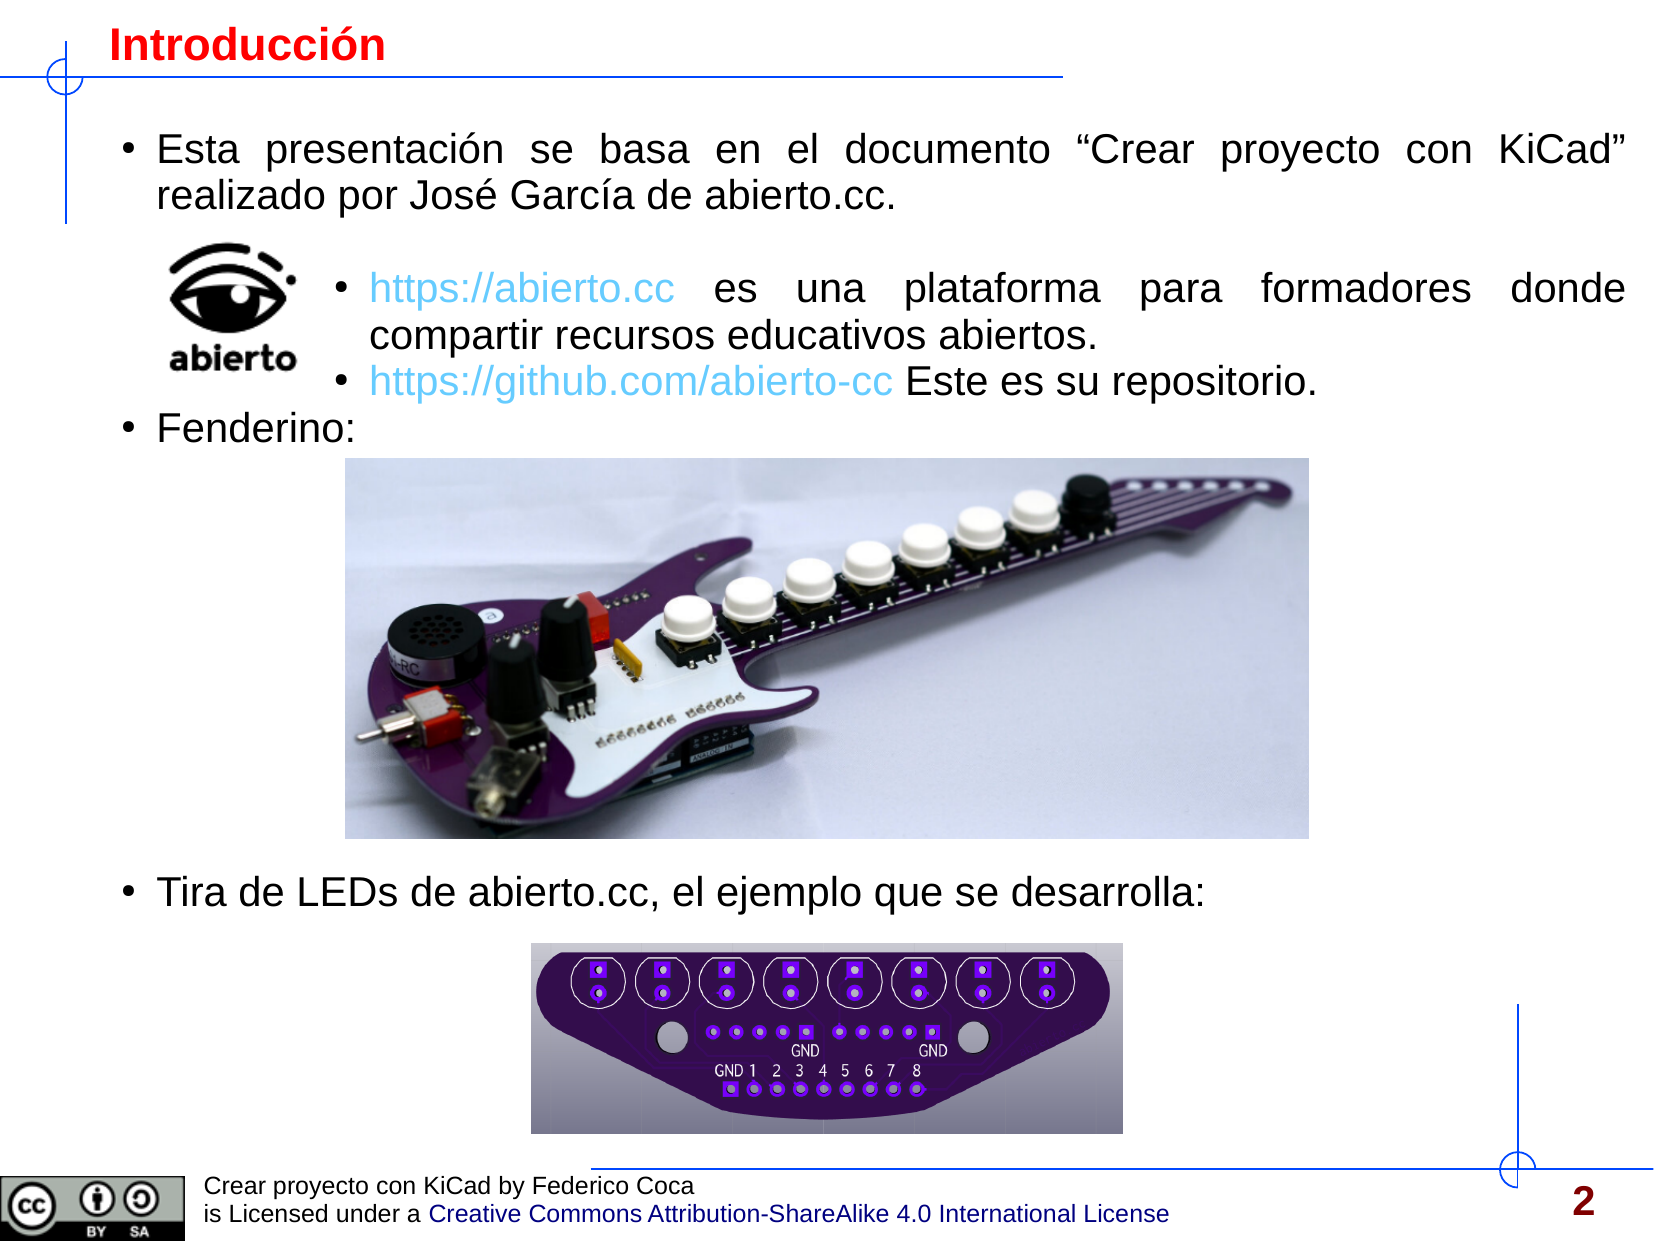

Introducción
Esta presentación se basa en el documento “Crear proyecto con KiCad” realizado por José García de abierto.cc.
https://abierto.cc es una plataforma para formadores donde compartir recursos educativos abiertos.
https://github.com/abierto-cc Este es su repositorio.
Fenderino:
Tira de LEDs de abierto.cc, el ejemplo que se desarrolla:
Crear proyecto con KiCad by Federico Coca
is Licensed under a Creative Commons Attribution-ShareAlike 4.0 International License